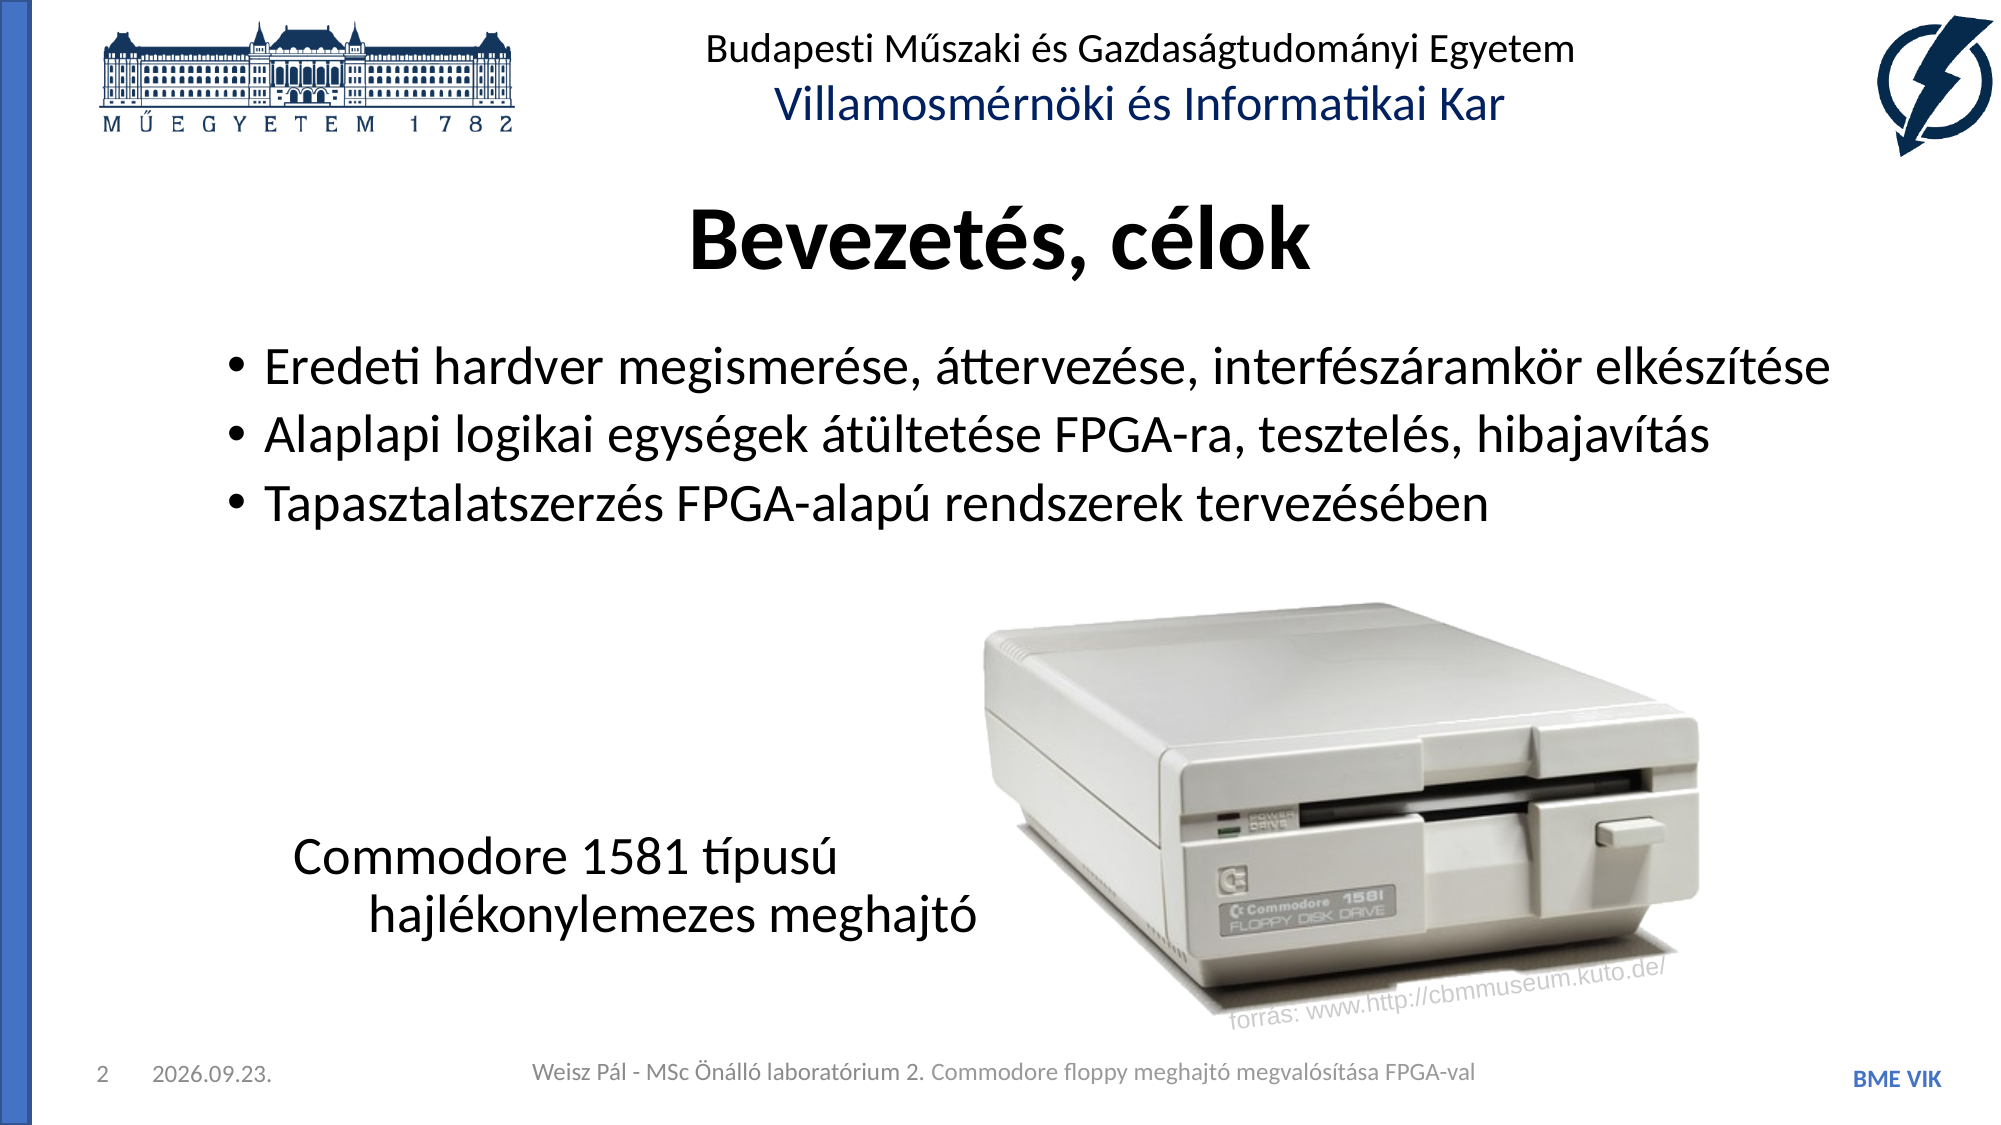

Bevezetés, célok
Eredeti hardver megismerése, áttervezése, interfészáramkör elkészítése
Alaplapi logikai egységek átültetése FPGA-ra, tesztelés, hibajavítás
Tapasztalatszerzés FPGA-alapú rendszerek tervezésében
Commodore 1581 típusú
	hajlékonylemezes meghajtó
forrás: www.http://cbmmuseum.kuto.de/
Weisz Pál - MSc Önálló laboratórium 2. Commodore floppy meghajtó megvalósítása FPGA-val